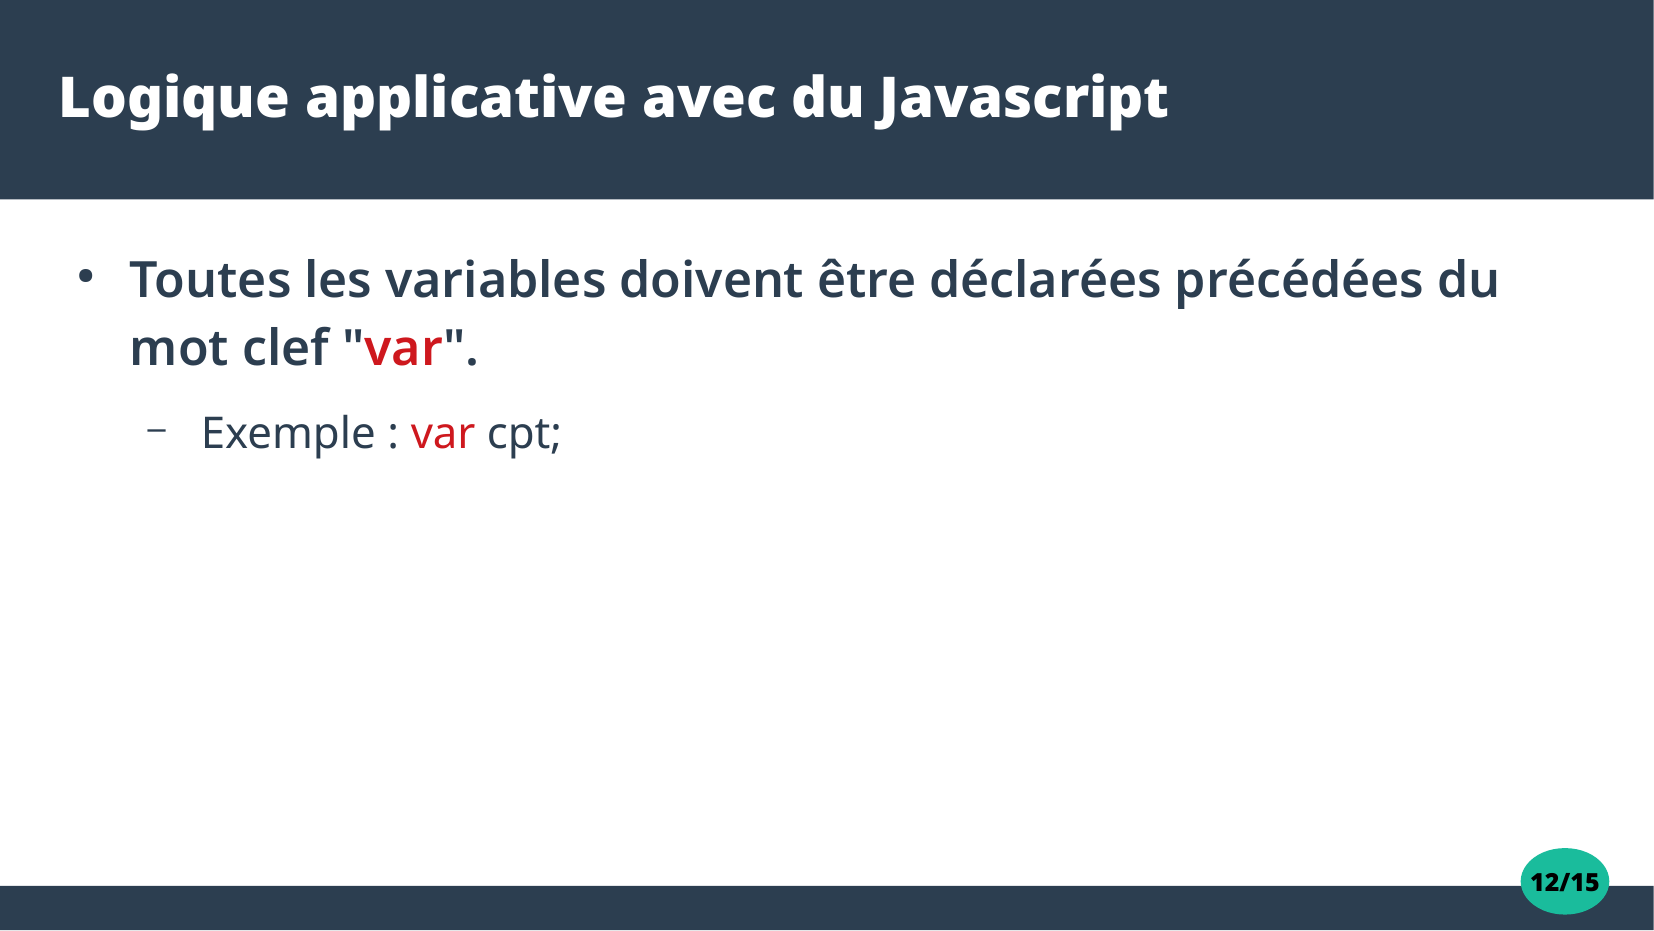

# Logique applicative avec du Javascript
Toutes les variables doivent être déclarées précédées du mot clef "var".
Exemple : var cpt;
12